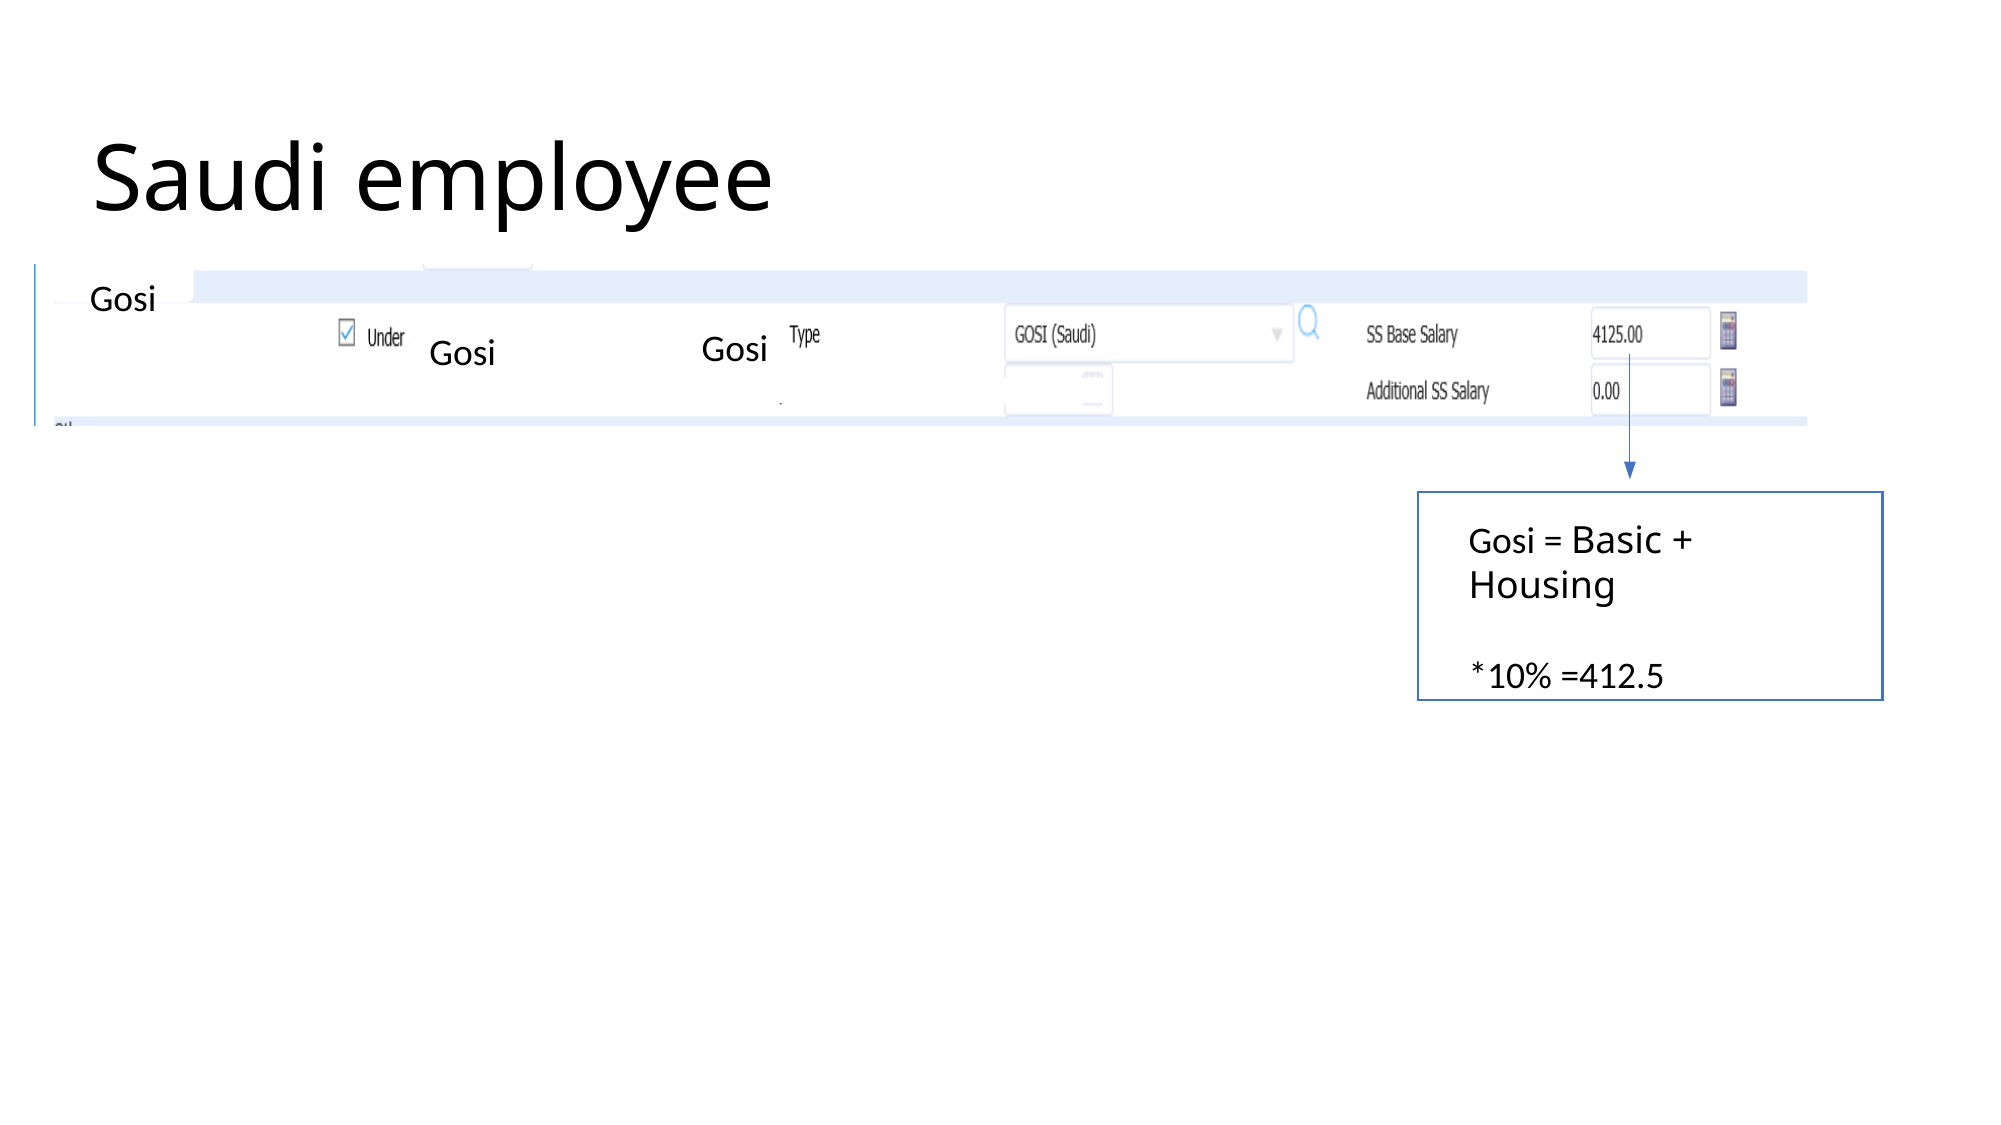

# Saudi employee
Gosi
Gosi
Gosi
Gosi = Basic + Housing
*10% =412.5